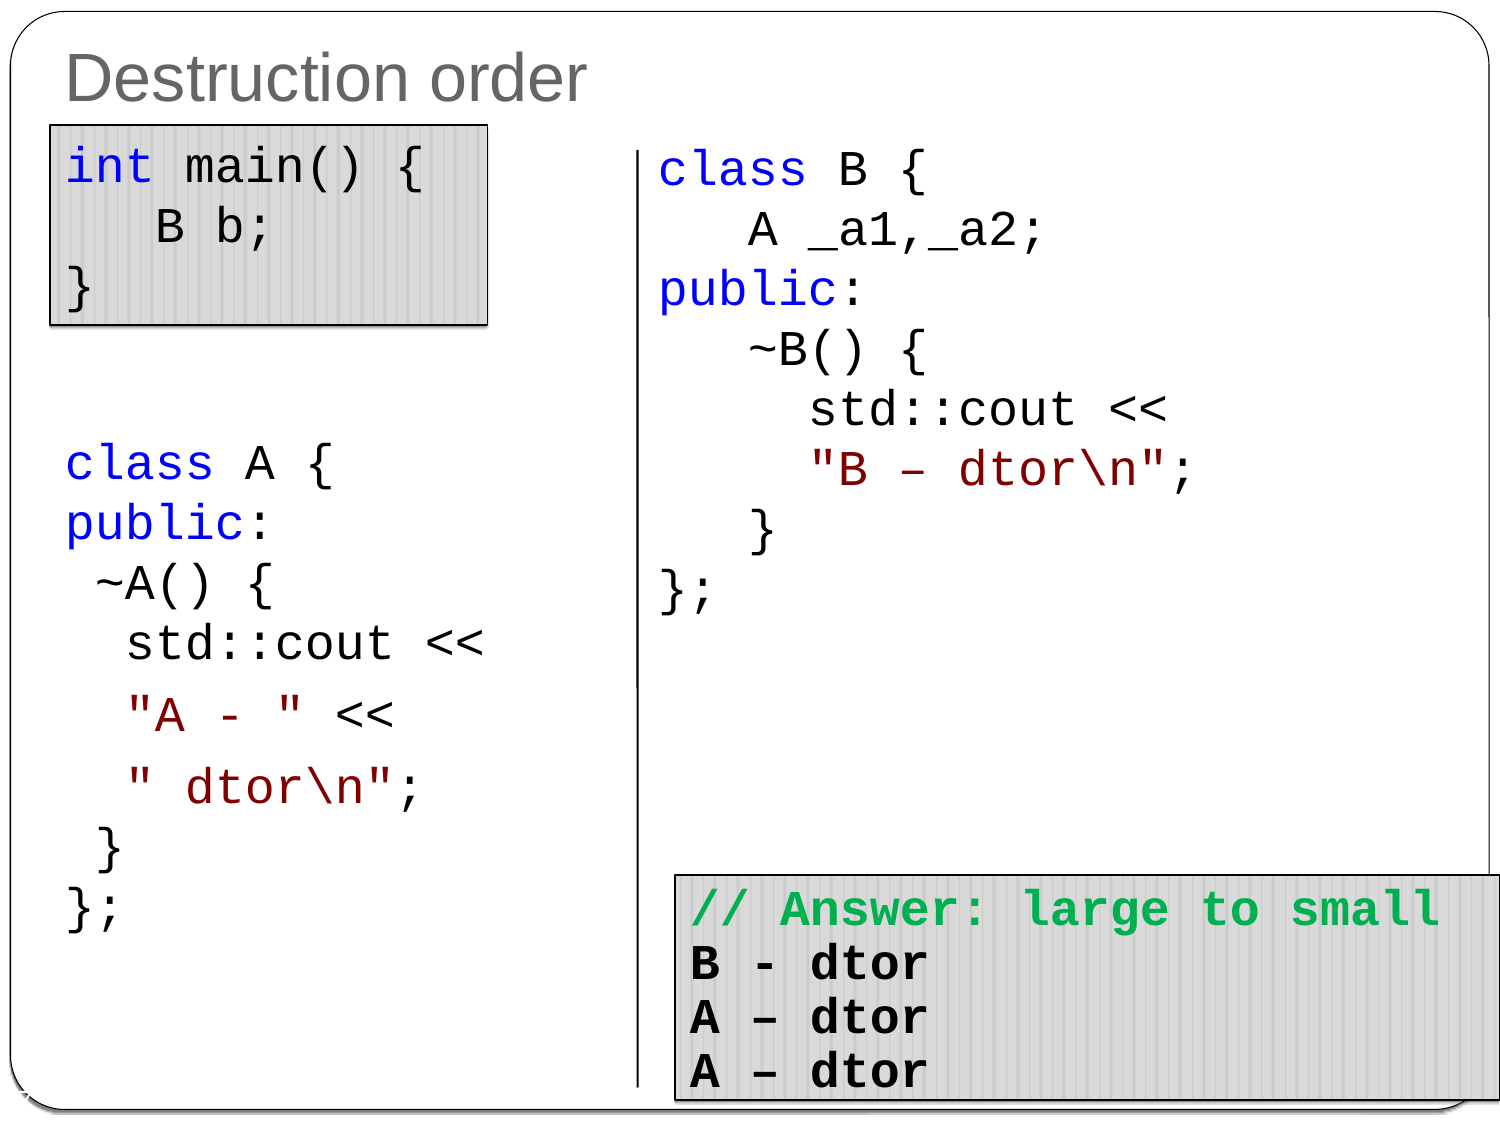

# Destruction order
class B {
   A _a1,_a2;
public:
   ~B() {
    std::cout <<
 "B – dtor\n";
 }
};
int main() {
   B b;
}
class A {
public:
 ~A() {
  std::cout <<
 "A - " <<
 " dtor\n";
 }
};
// Answer: large to small
B - dtor
A – dtor
A – dtor